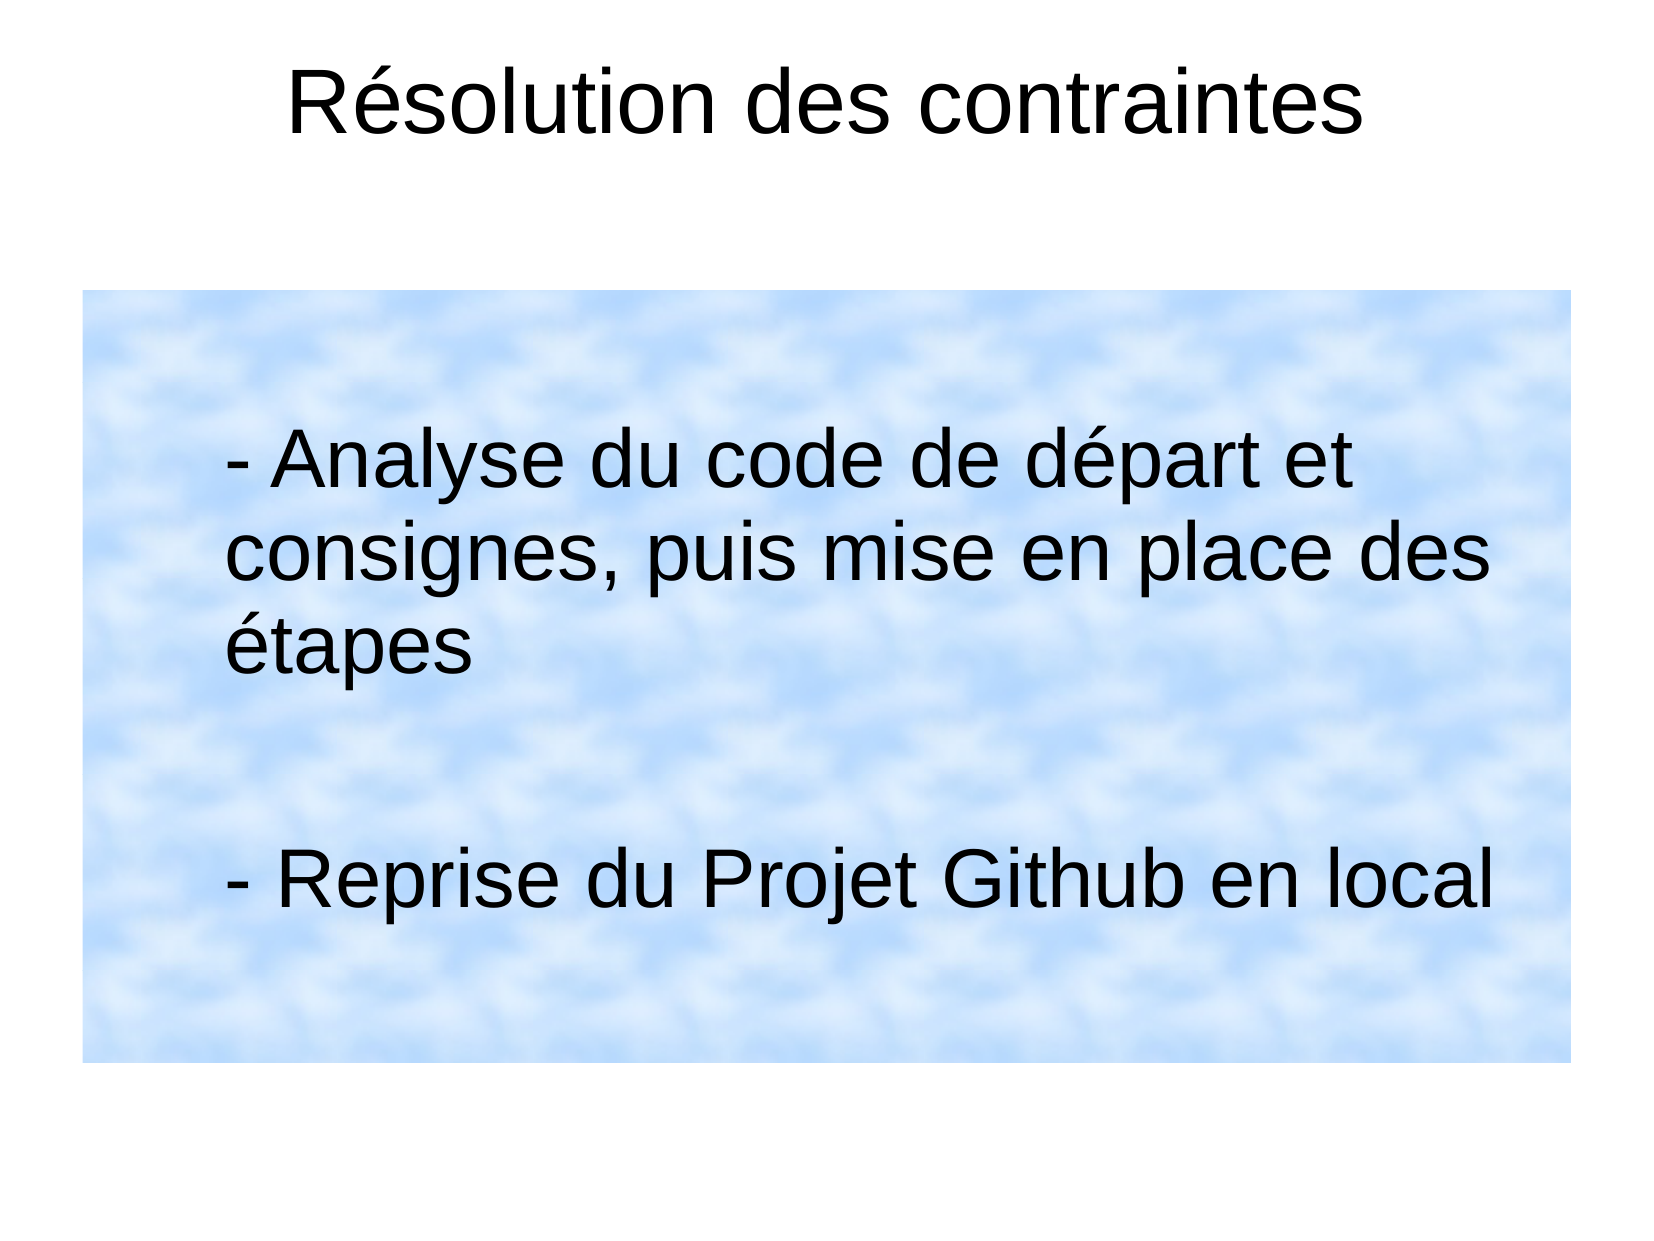

# Résolution des contraintes
- Analyse du code de départ et consignes, puis mise en place des étapes
- Reprise du Projet Github en local